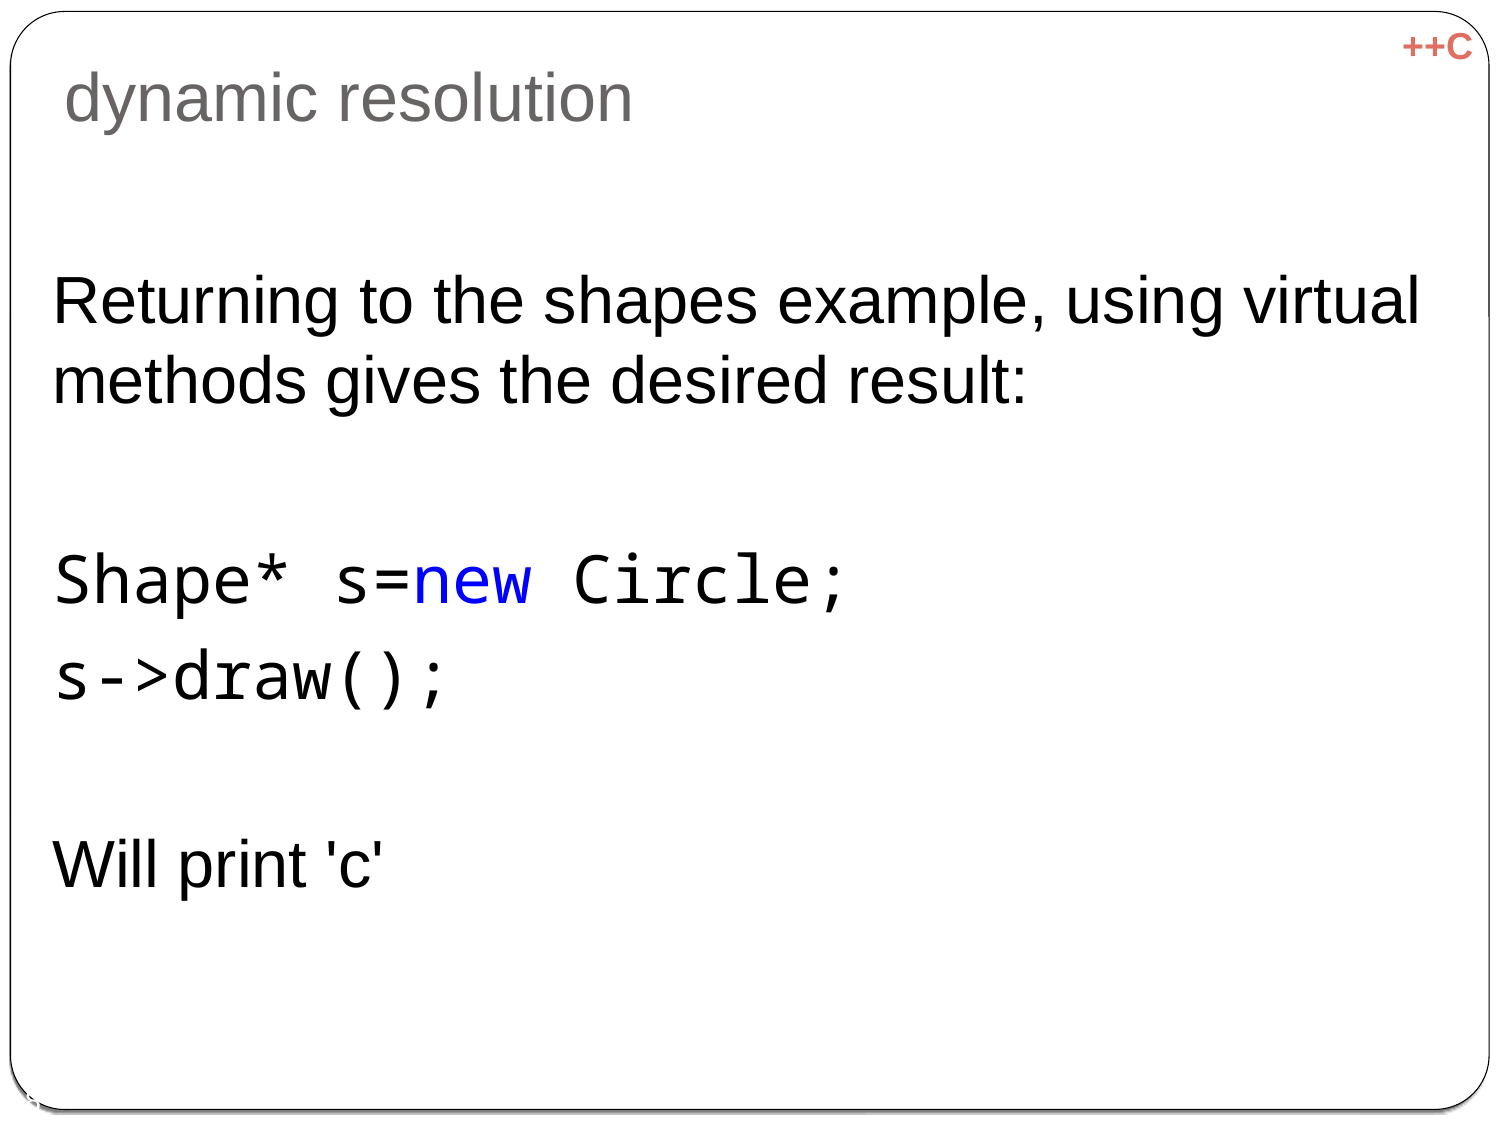

# dynamic resolution
Returning to the shapes example, using virtual methods gives the desired result:
Shape* s=new Circle;
s->draw();
Will print 'c'